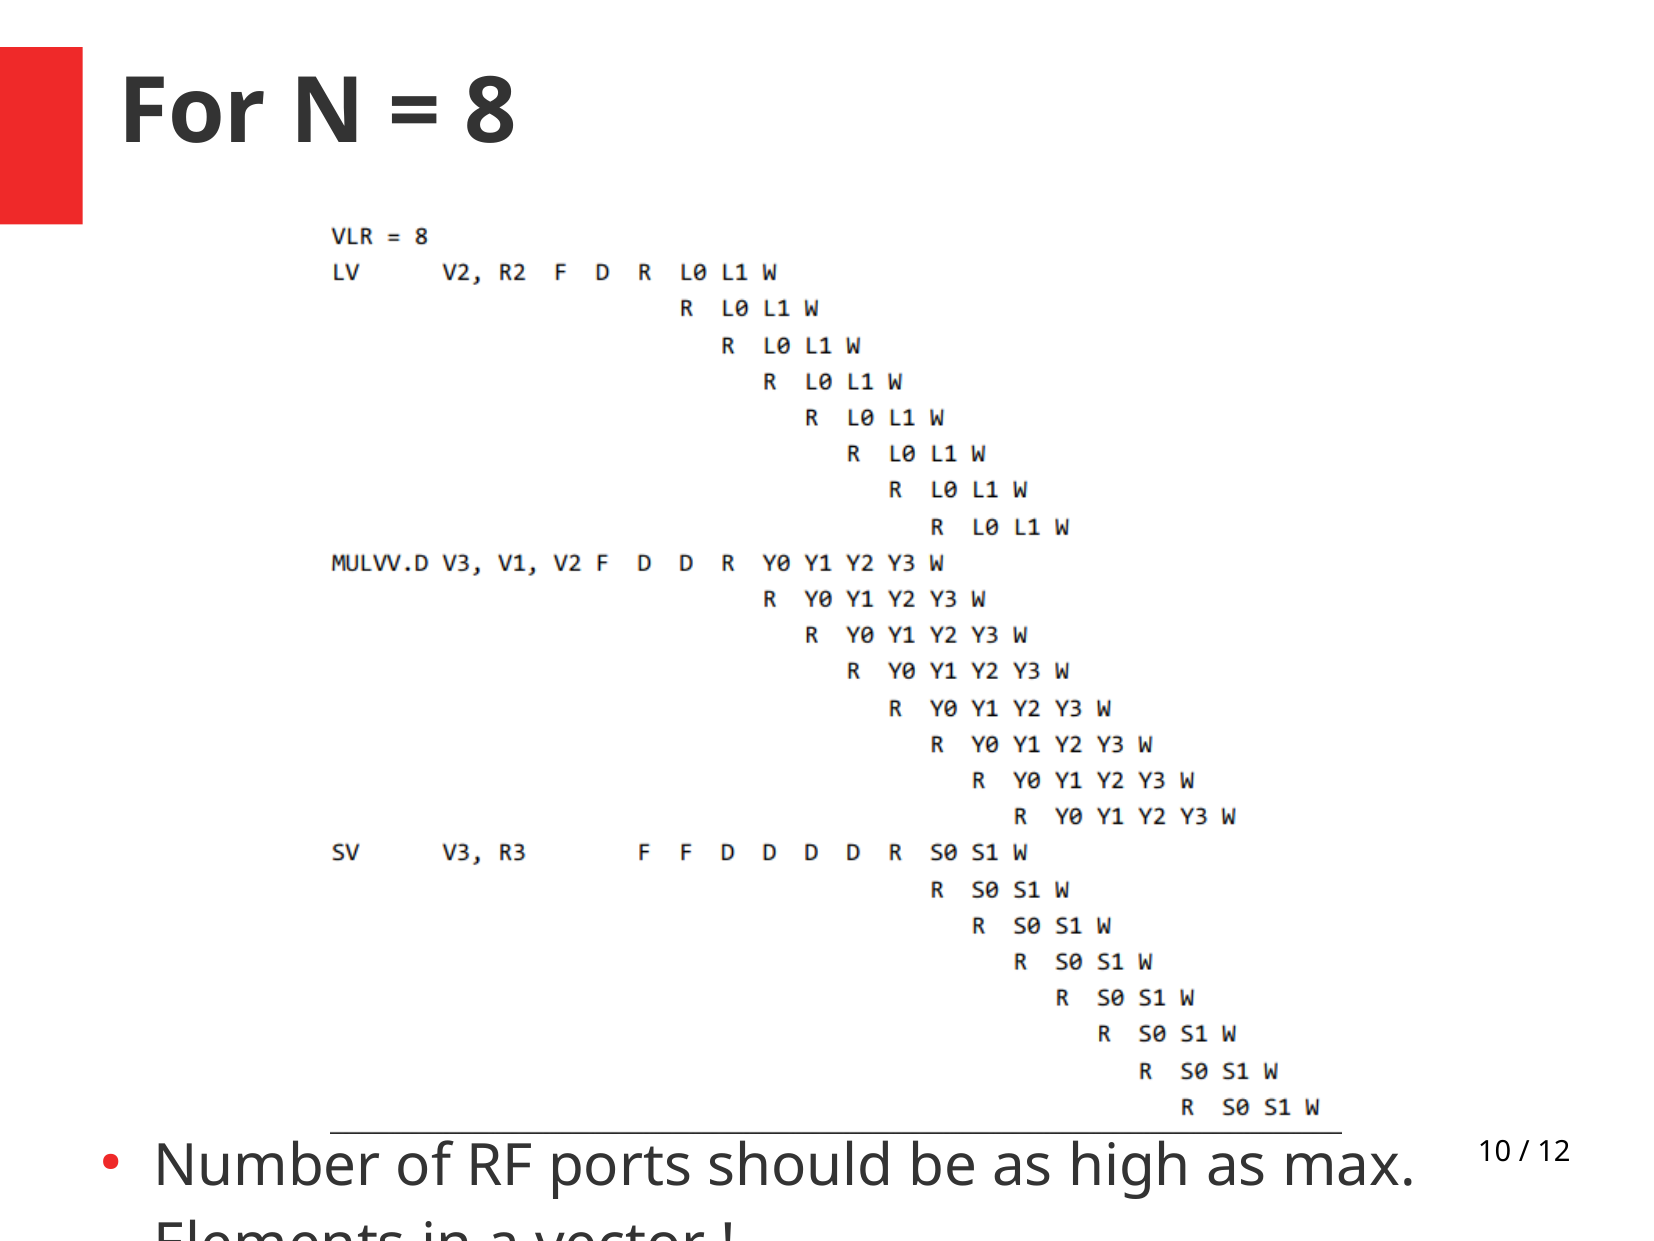

# For N = 8
Number of RF ports should be as high as max. Elements in a vector !
10